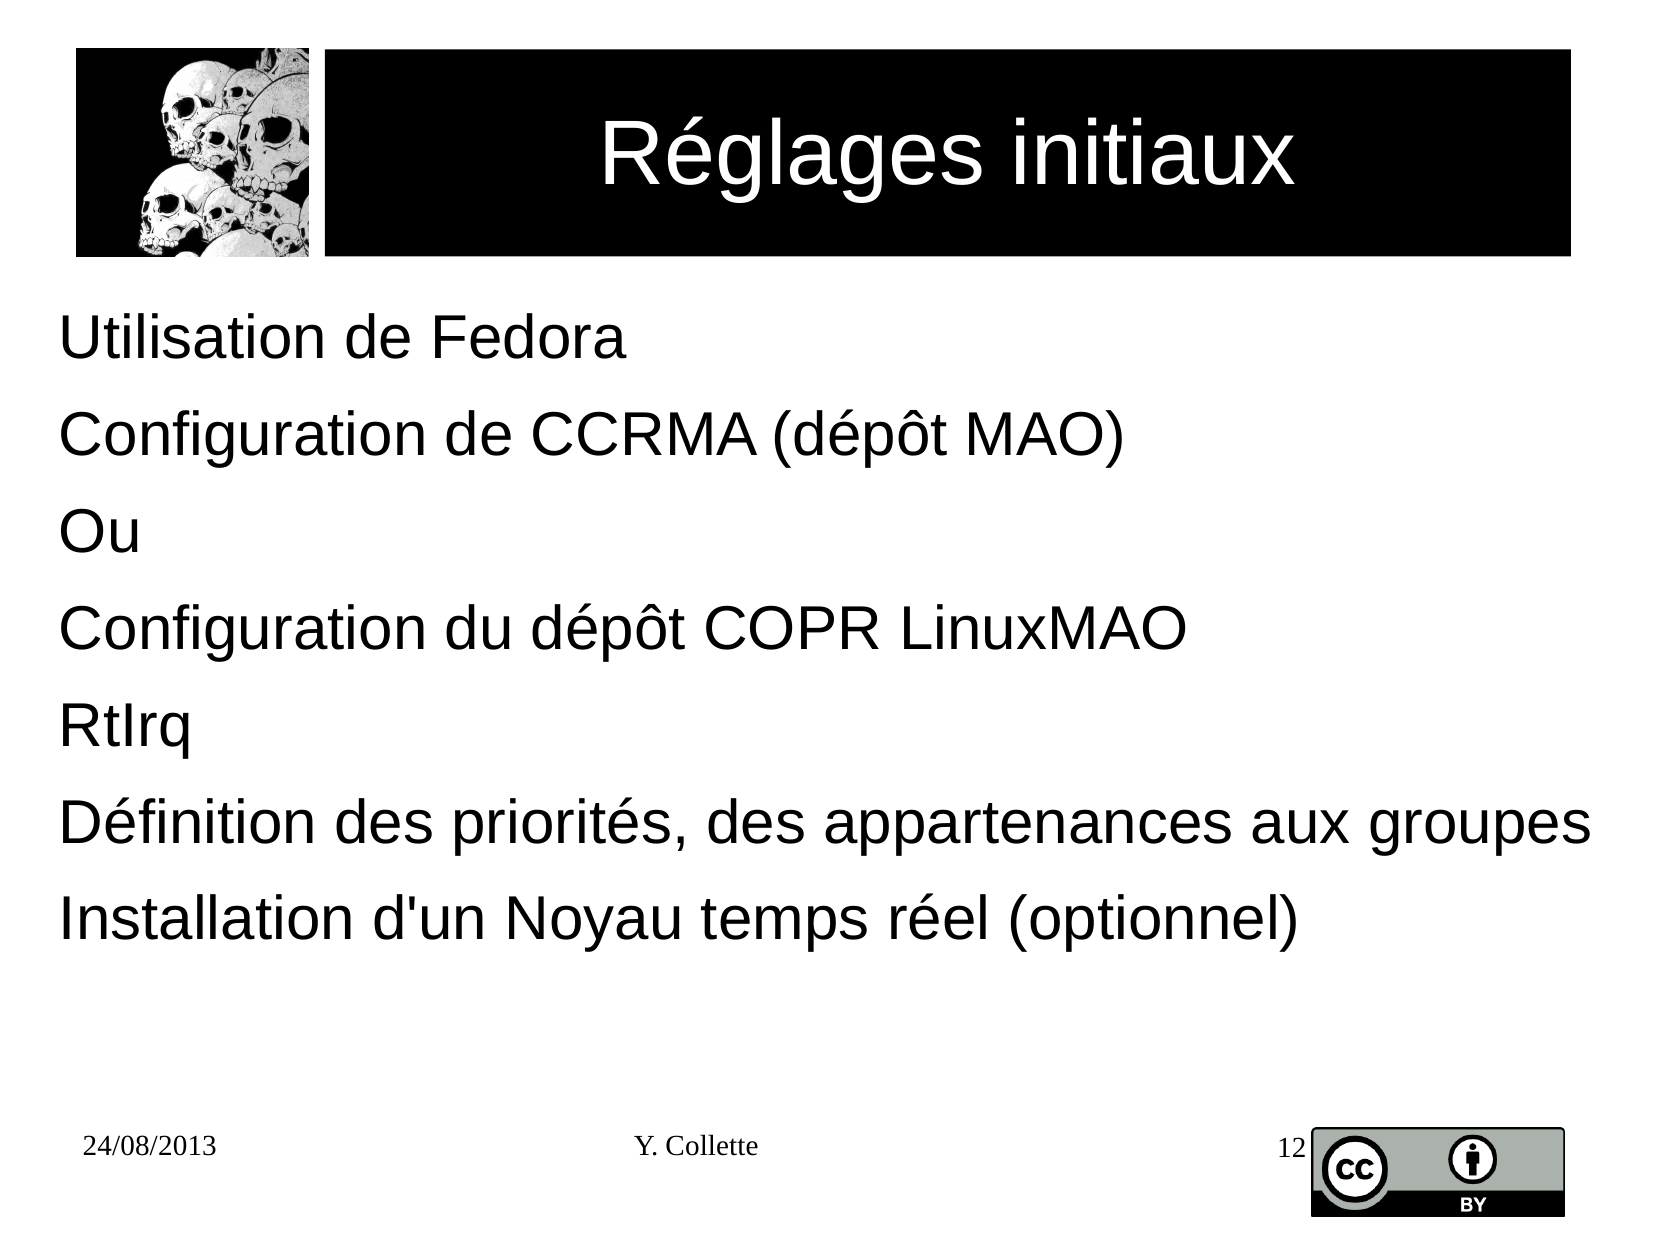

# Réglages initiaux
Utilisation de Fedora
Configuration de CCRMA (dépôt MAO)
Ou
Configuration du dépôt COPR LinuxMAO
RtIrq
Définition des priorités, des appartenances aux groupes
Installation d'un Noyau temps réel (optionnel)
Y. Collette
12